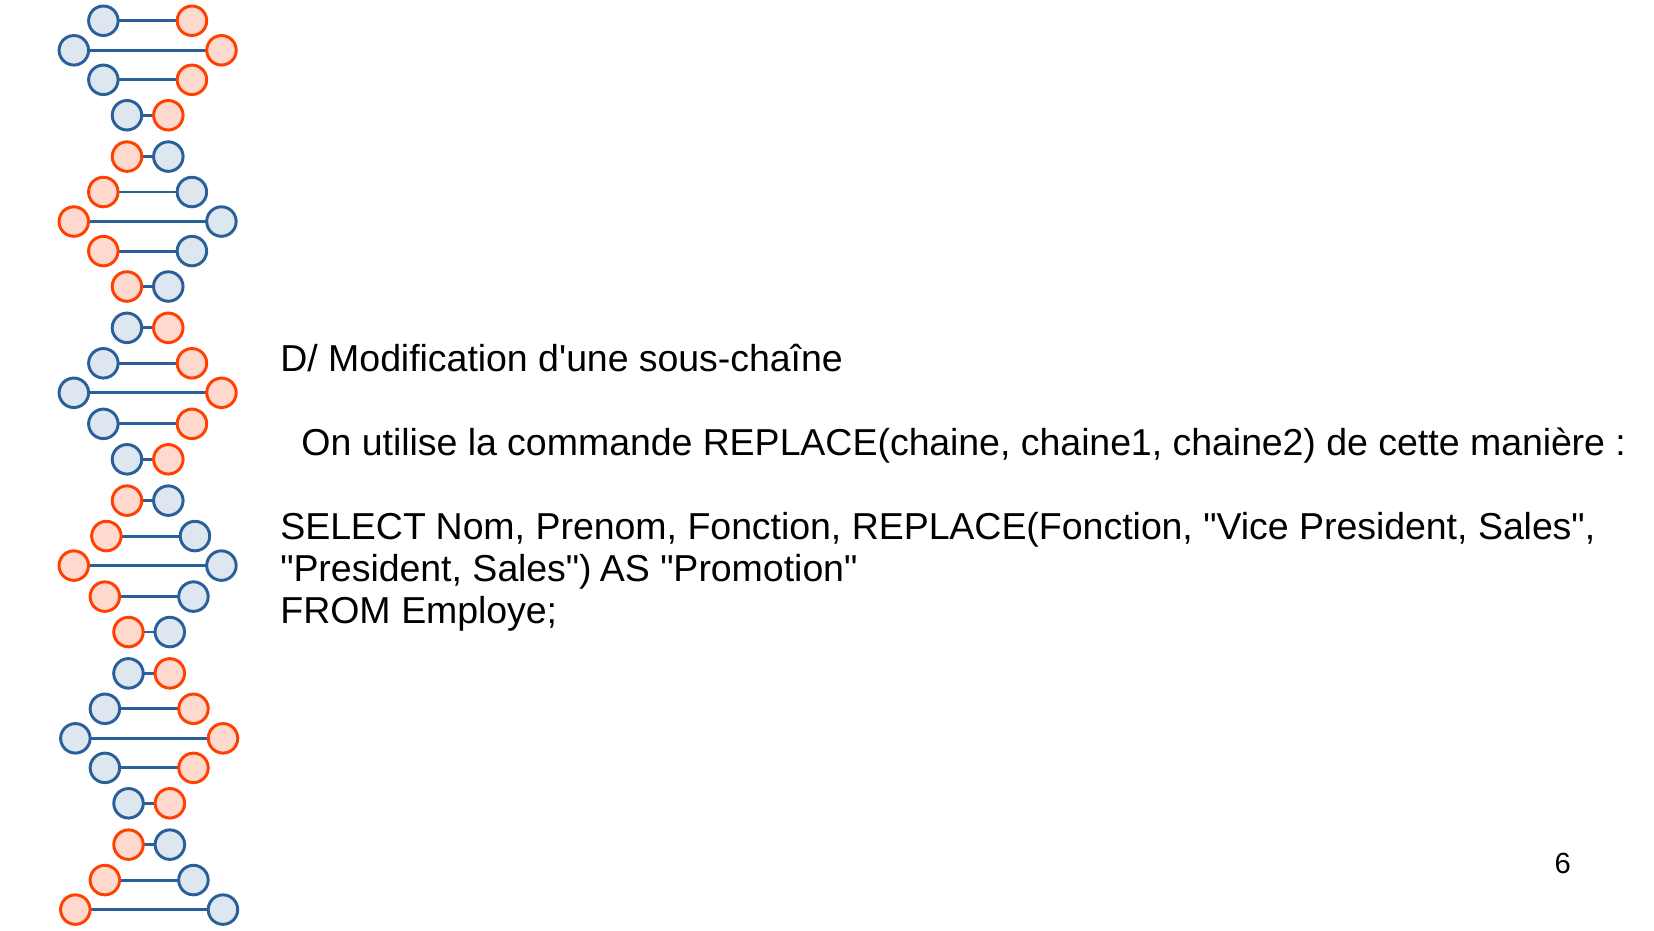

D/ Modification d'une sous-chaîne
 On utilise la commande REPLACE(chaine, chaine1, chaine2) de cette manière :
SELECT Nom, Prenom, Fonction, REPLACE(Fonction, "Vice President, Sales", "President, Sales") AS "Promotion"
FROM Employe;
6